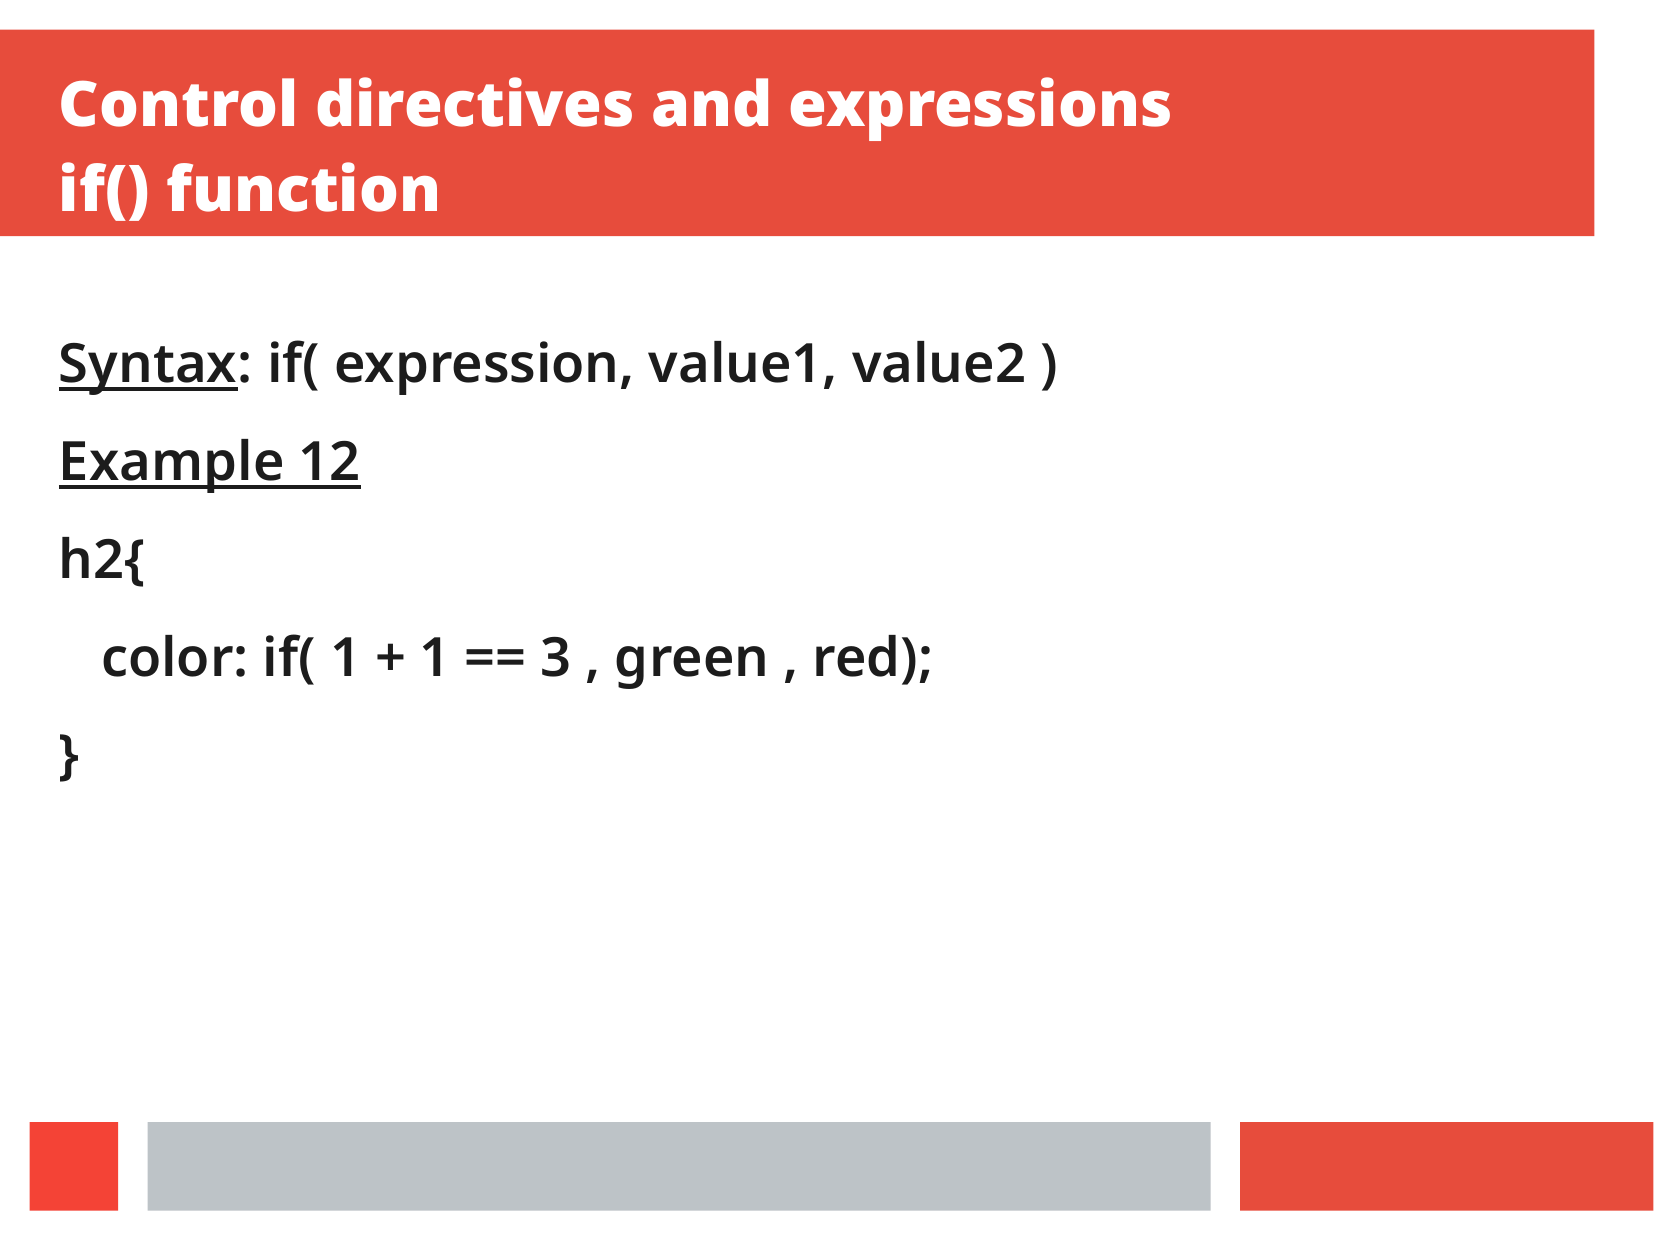

# Control directives and expressions if() function
Syntax: if( expression, value1, value2 )
Example 12
h2{
 color: if( 1 + 1 == 3 , green , red);
}